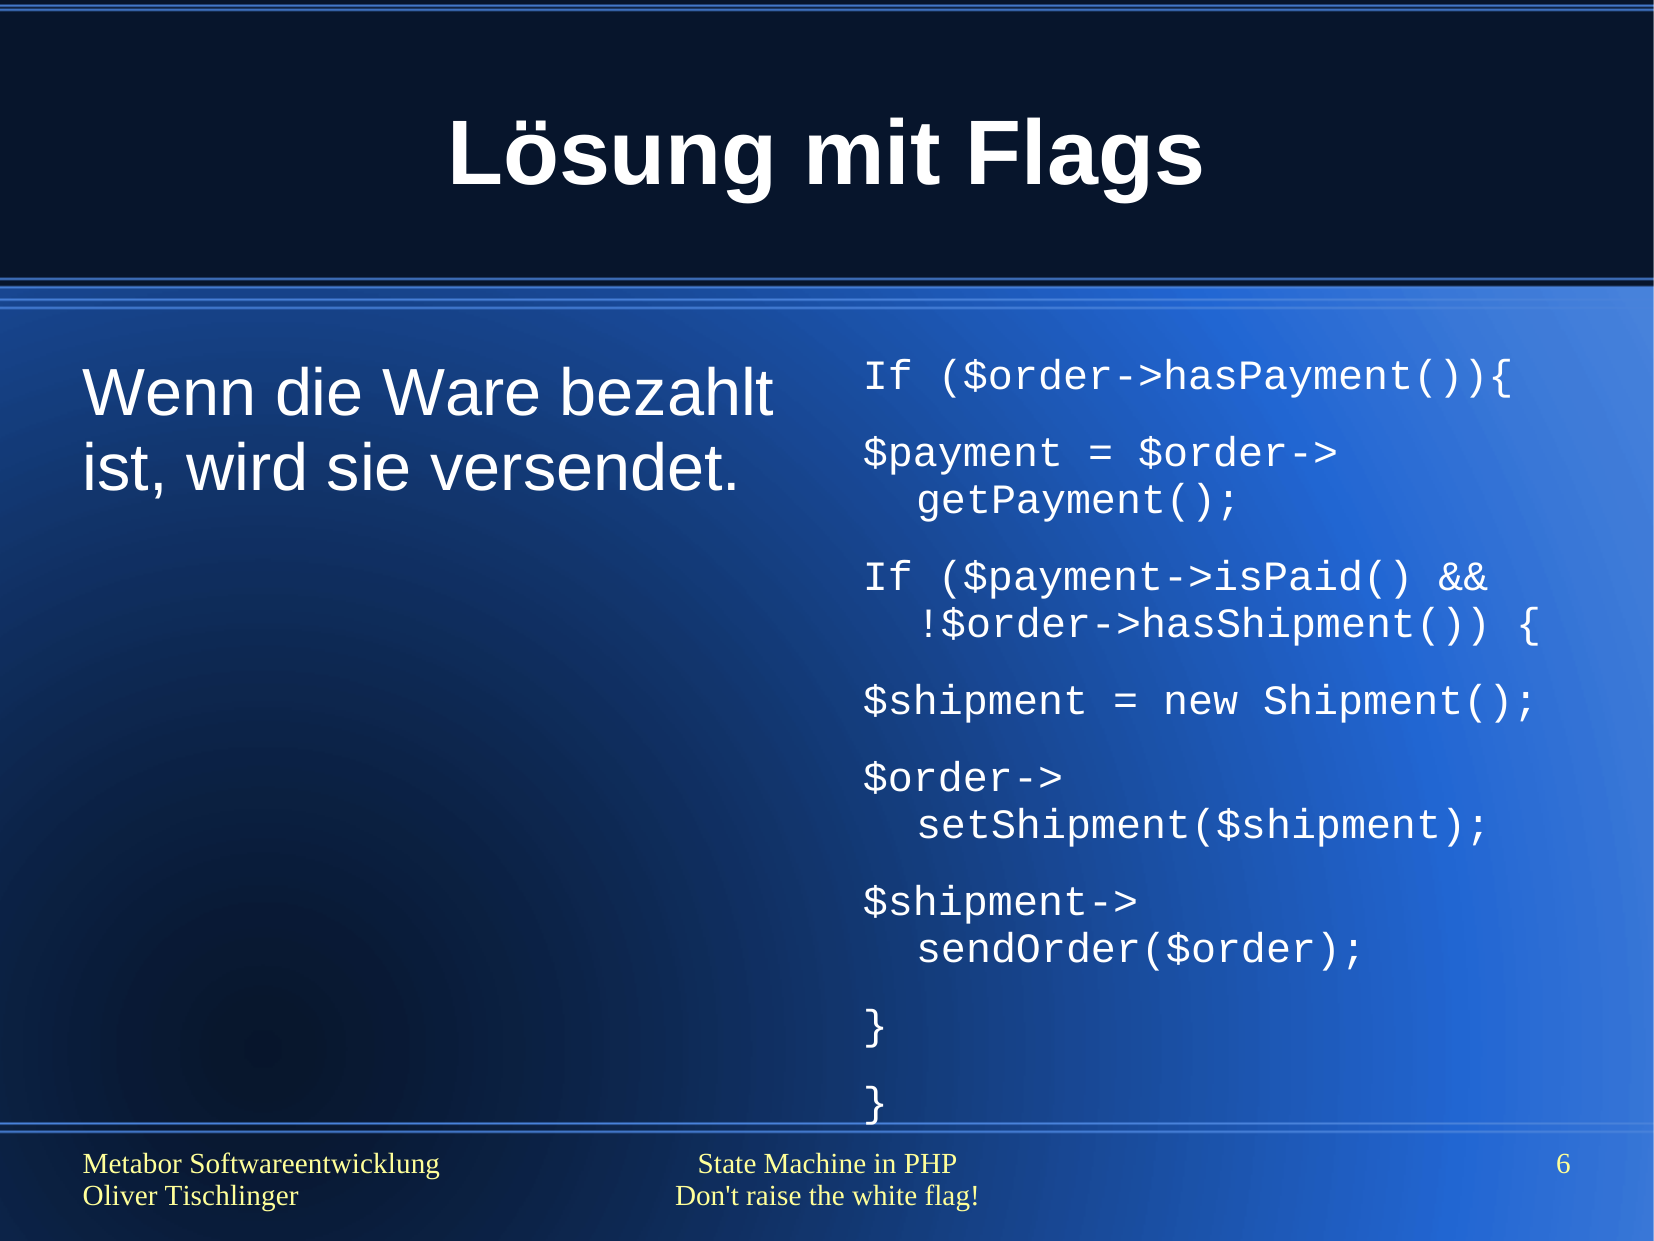

# Lösung mit Flags
Wenn die Ware bezahlt ist, wird sie versendet.
If ($order->hasPayment()){
$payment = $order-> getPayment();
If ($payment->isPaid() &&
!$order->hasShipment()) {
$shipment = new Shipment();
$order->
setShipment($shipment);
$shipment->
sendOrder($order);
}
}
6